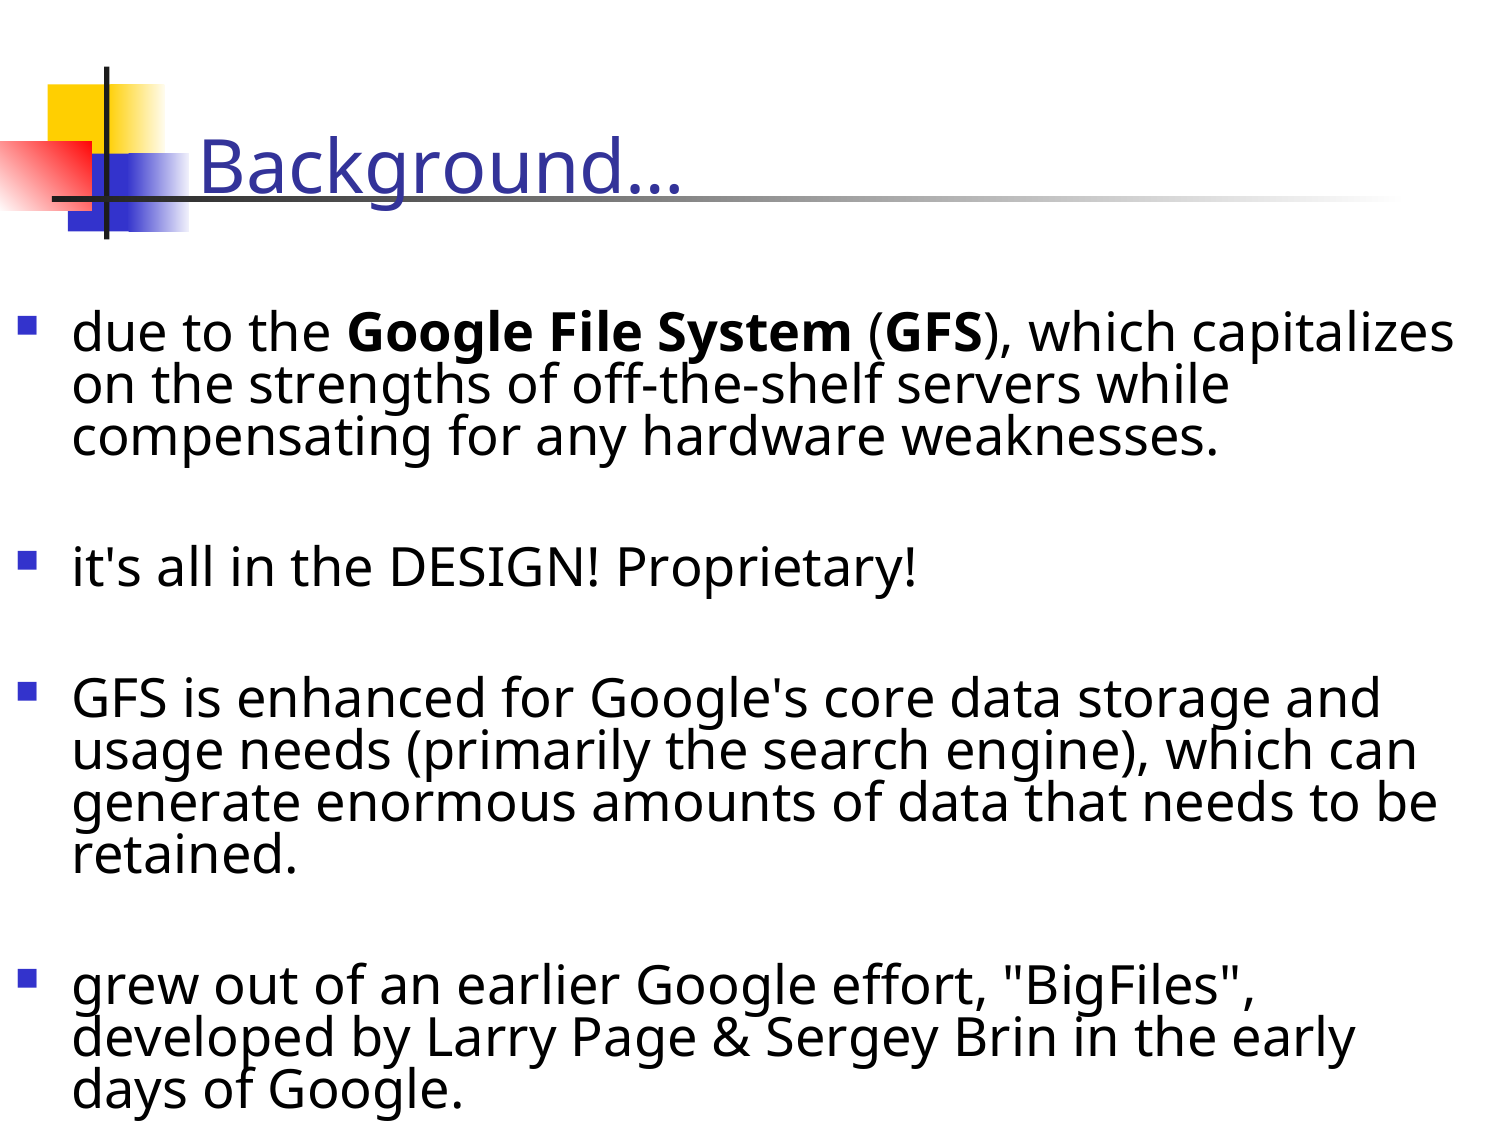

Background…
due to the Google File System (GFS), which capitalizes on the strengths of off-the-shelf servers while compensating for any hardware weaknesses.
it's all in the DESIGN! Proprietary!
GFS is enhanced for Google's core data storage and usage needs (primarily the search engine), which can generate enormous amounts of data that needs to be retained.
grew out of an earlier Google effort, "BigFiles", developed by Larry Page & Sergey Brin in the early days of Google.